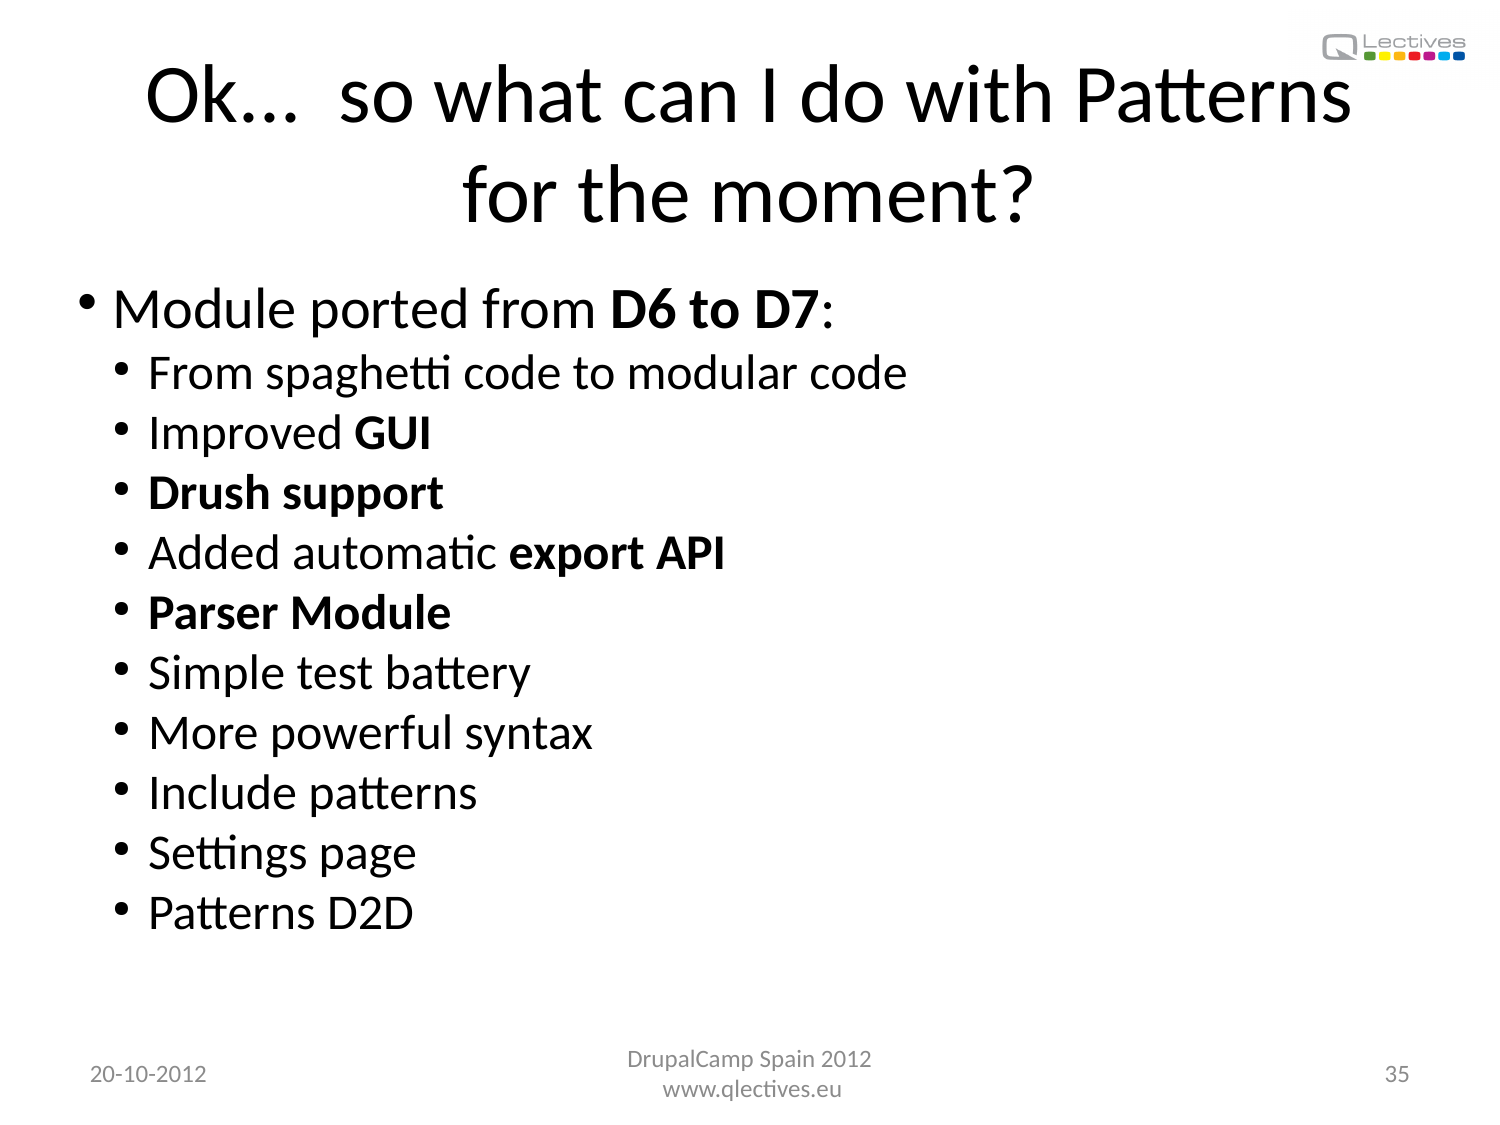

Ok... so what can I do with Patterns for the moment?
Module ported from D6 to D7:
From spaghetti code to modular code
Improved GUI
Drush support
Added automatic export API
Parser Module
Simple test battery
More powerful syntax
Include patterns
Settings page
Patterns D2D
20-10-2012
DrupalCamp Spain 2012
 www.qlectives.eu